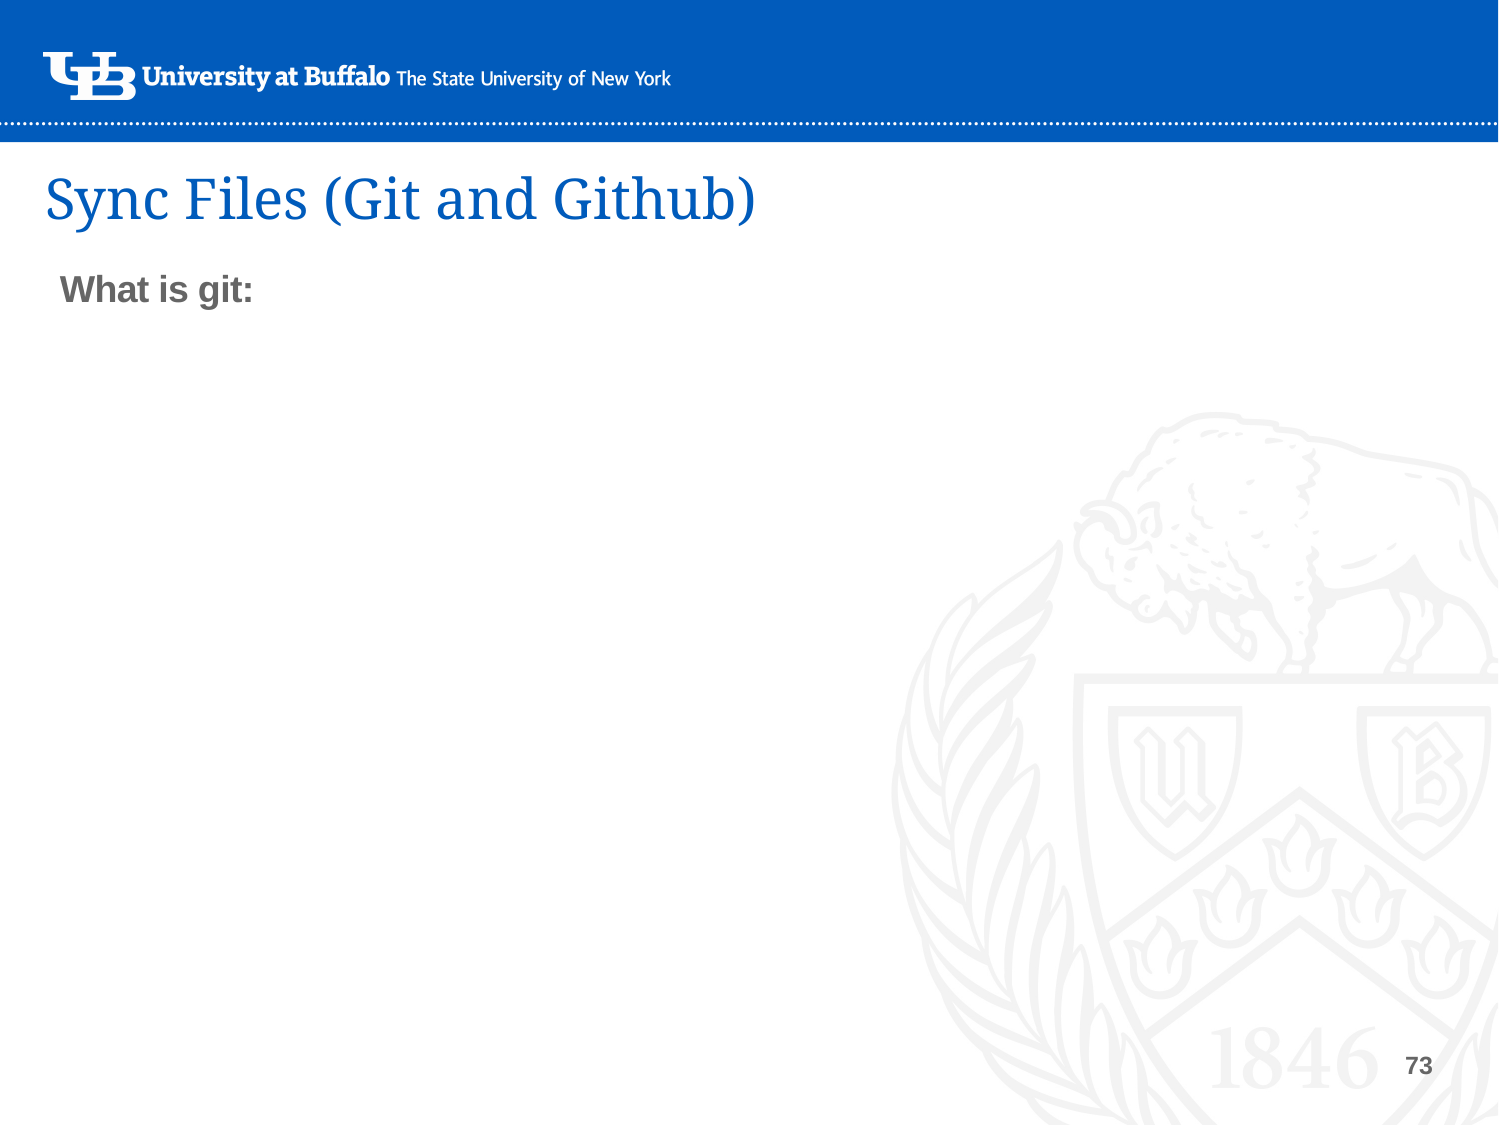

# Sync Files (Git and Github)
What is git: